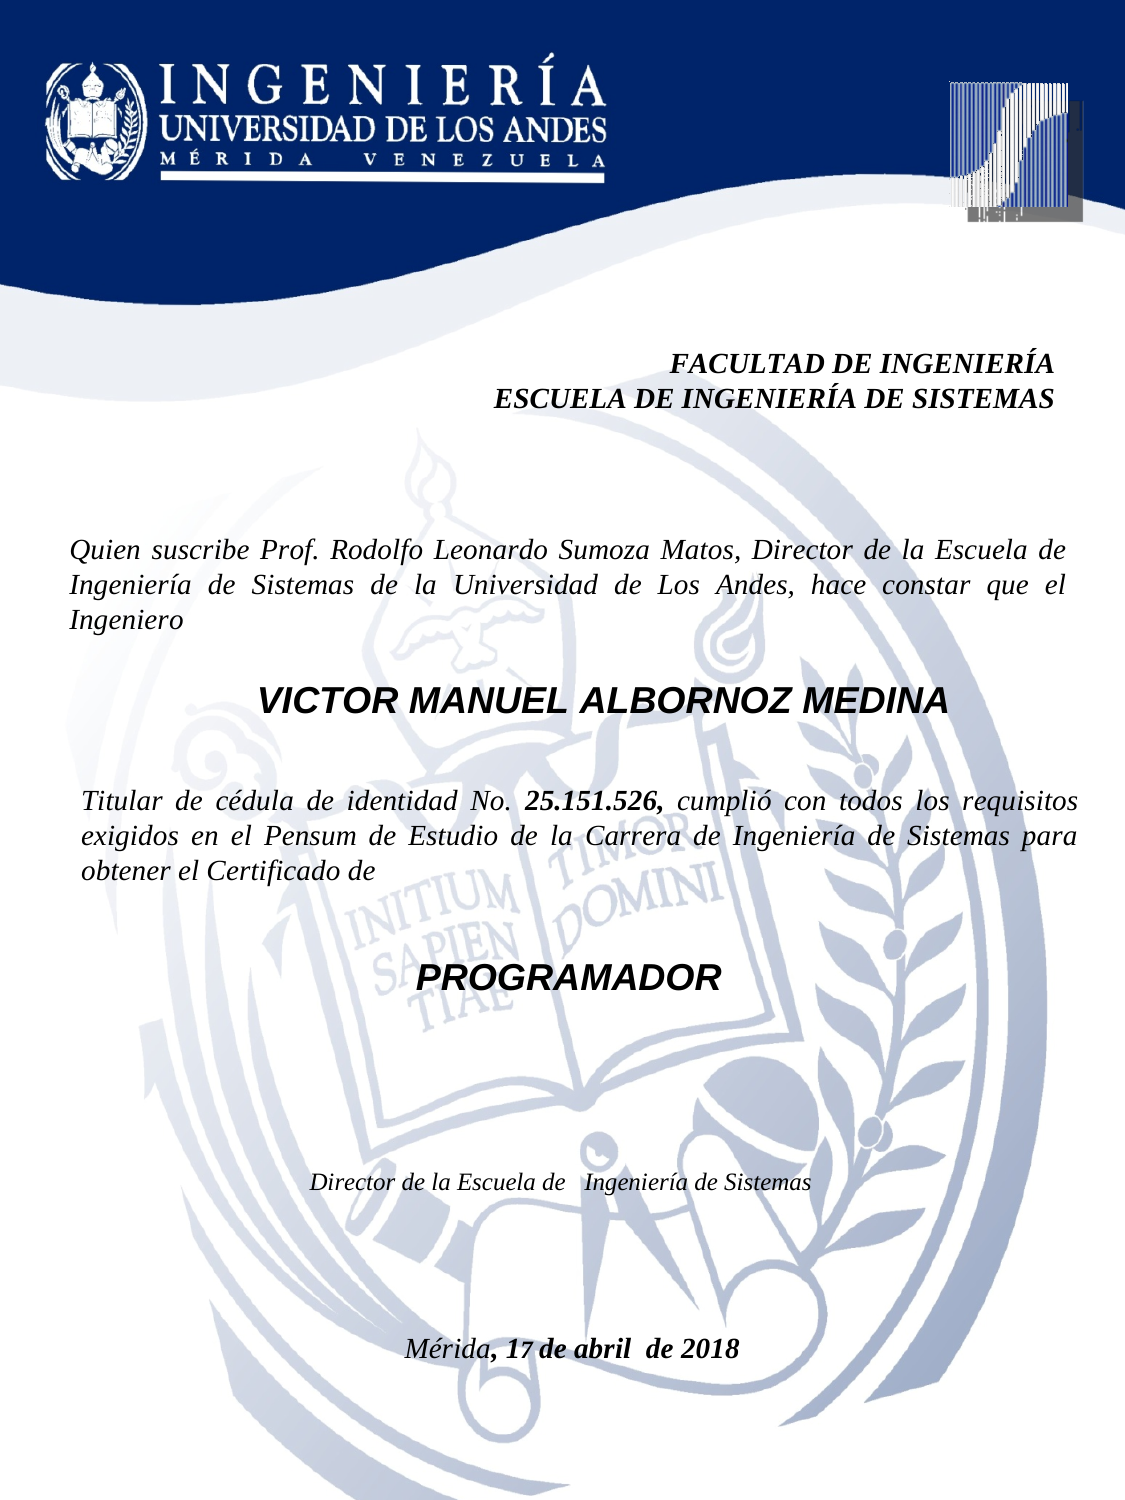

FACULTAD DE INGENIERÍA
ESCUELA DE INGENIERÍA DE SISTEMAS
Quien suscribe Prof. Rodolfo Leonardo Sumoza Matos, Director de la Escuela de Ingeniería de Sistemas de la Universidad de Los Andes, hace constar que el Ingeniero
VICTOR MANUEL ALBORNOZ MEDINA
Titular de cédula de identidad No. 25.151.526, cumplió con todos los requisitos exigidos en el Pensum de Estudio de la Carrera de Ingeniería de Sistemas para obtener el Certificado de
 PROGRAMADOR
Director de la Escuela de Ingeniería de Sistemas
Mérida, 17 de abril de 2018